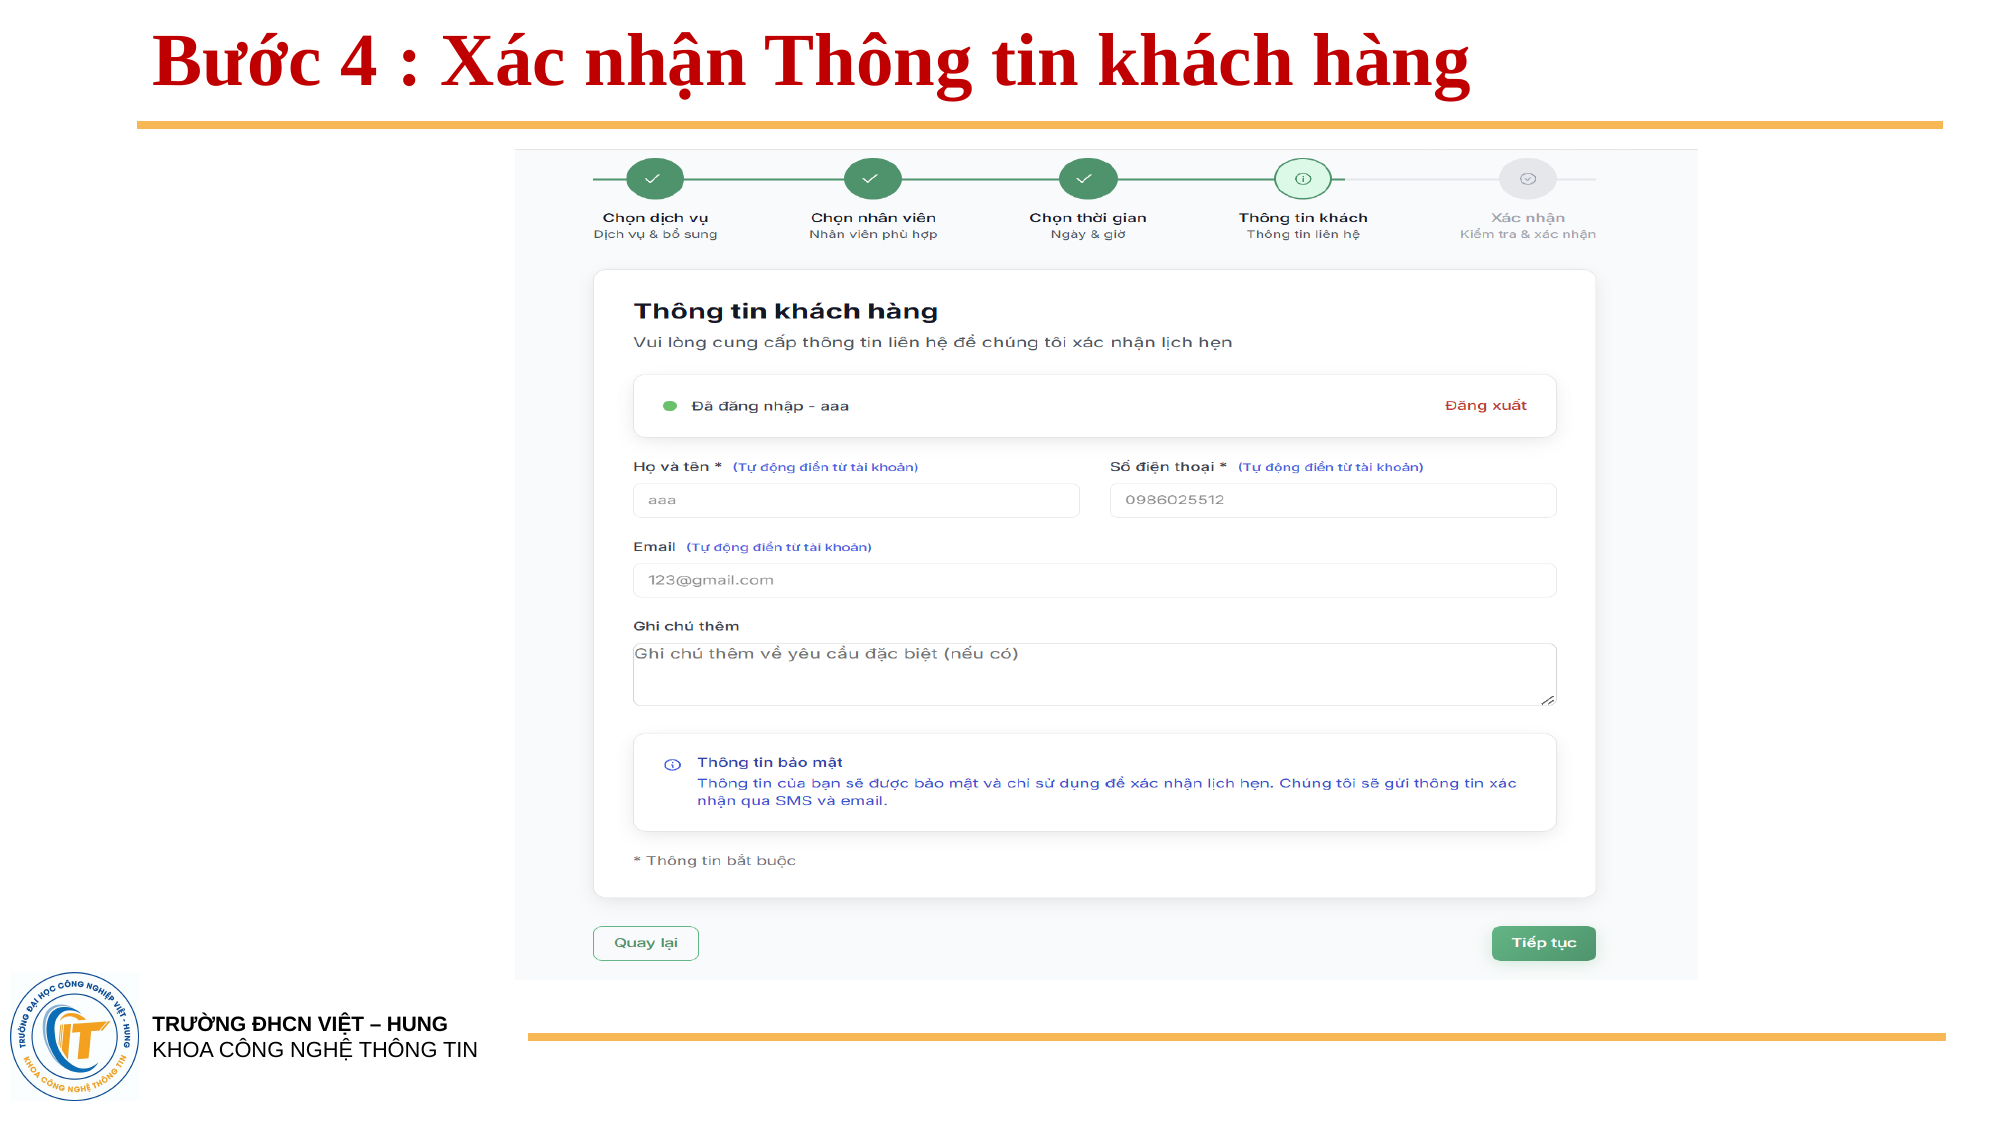

# Bước 4 : Xác nhận Thông tin khách hàng